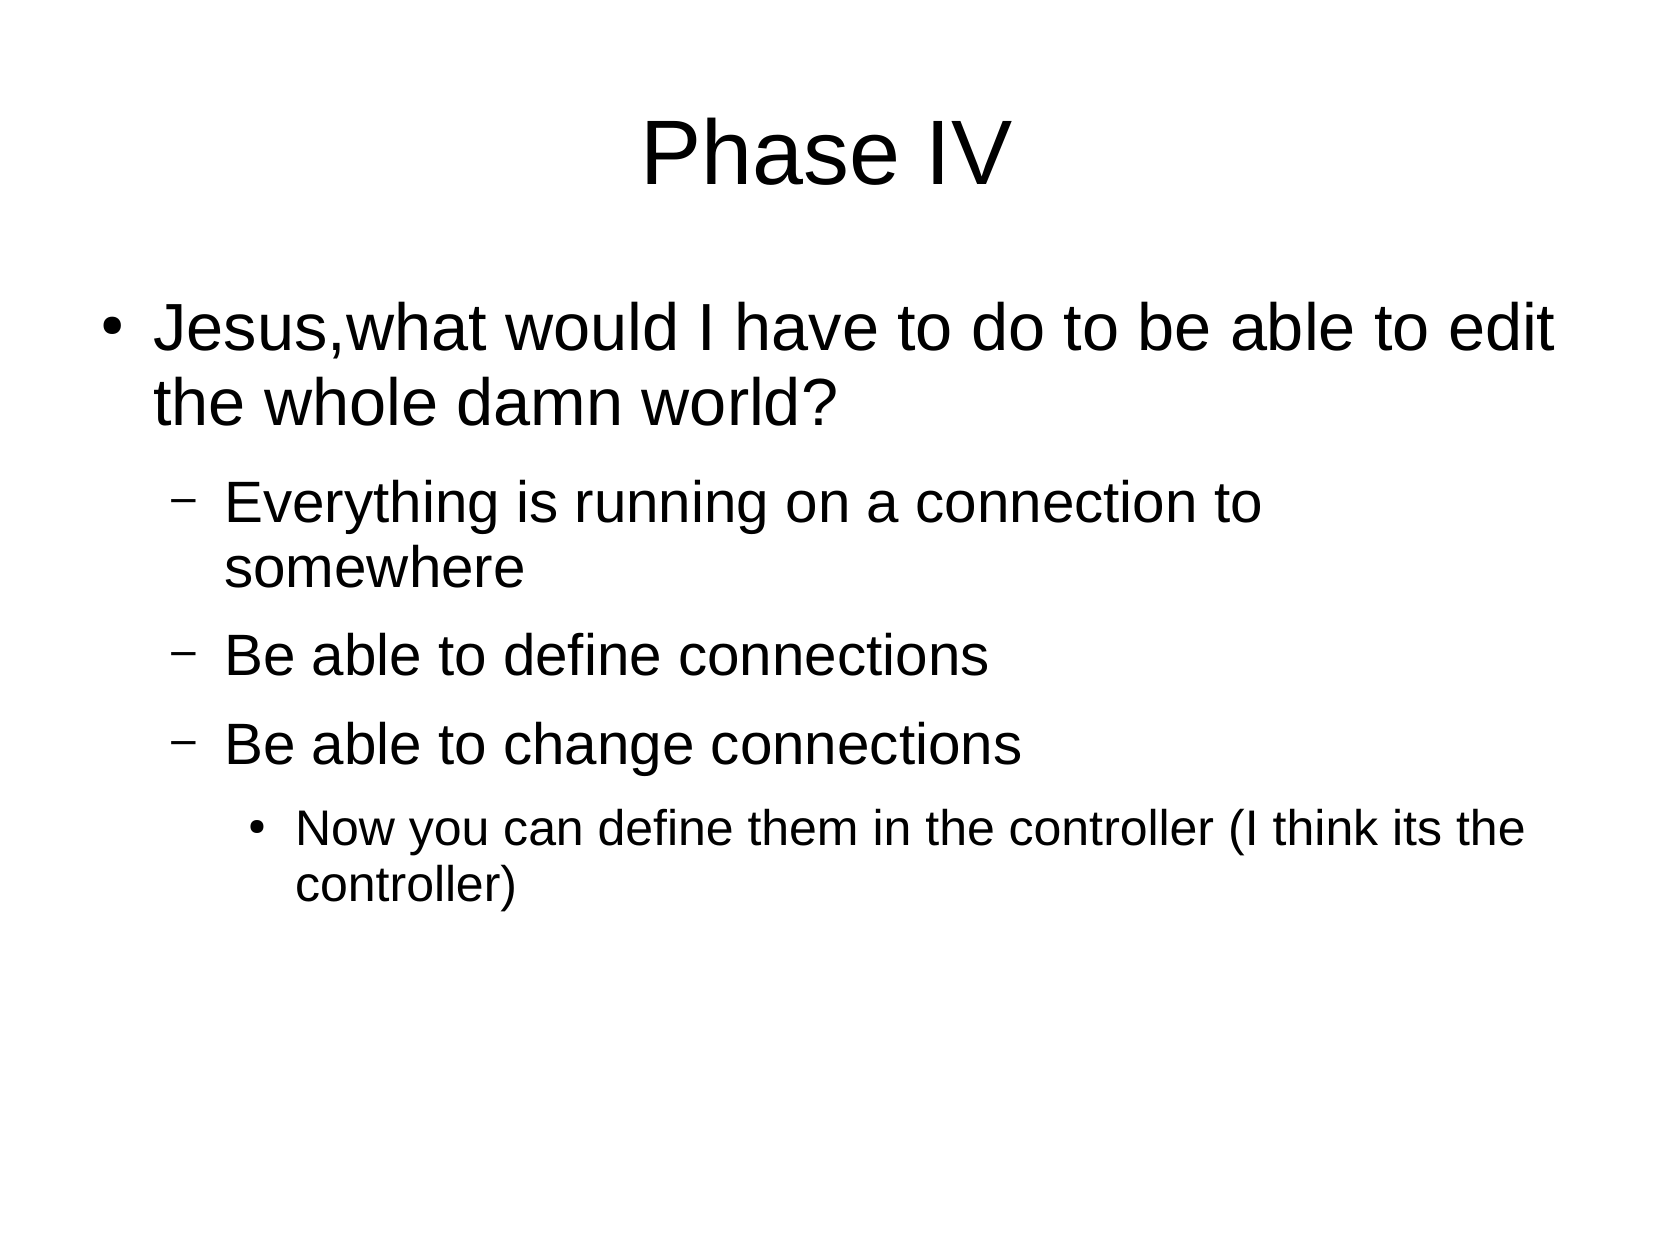

# Phase IV
Jesus,what would I have to do to be able to edit the whole damn world?
Everything is running on a connection to somewhere
Be able to define connections
Be able to change connections
Now you can define them in the controller (I think its the controller)